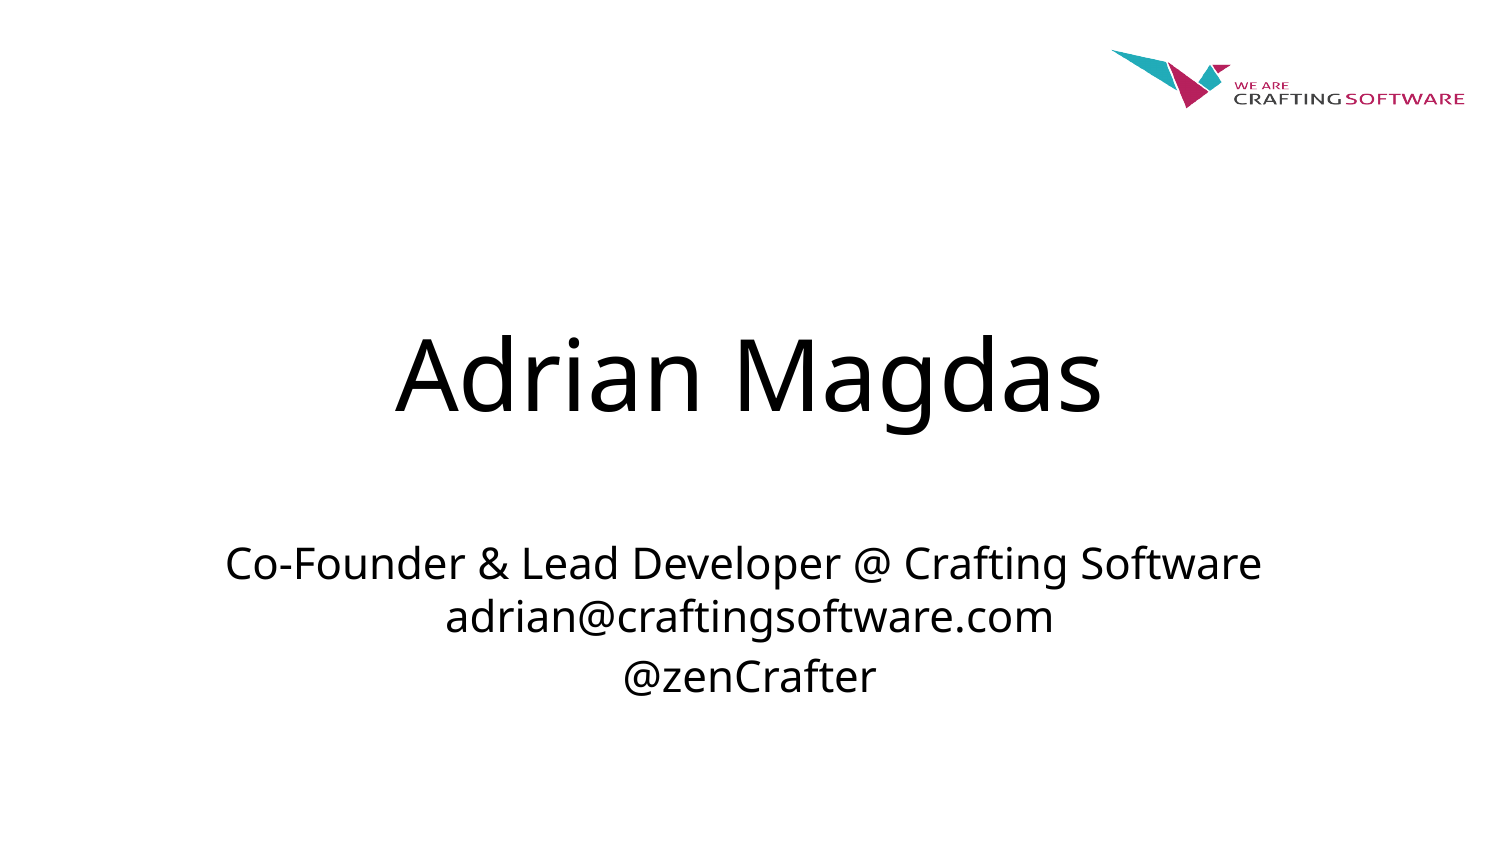

# Adrian Magdas
Co-Founder & Lead Developer @ Crafting Software
adrian@craftingsoftware.com
@zenCrafter